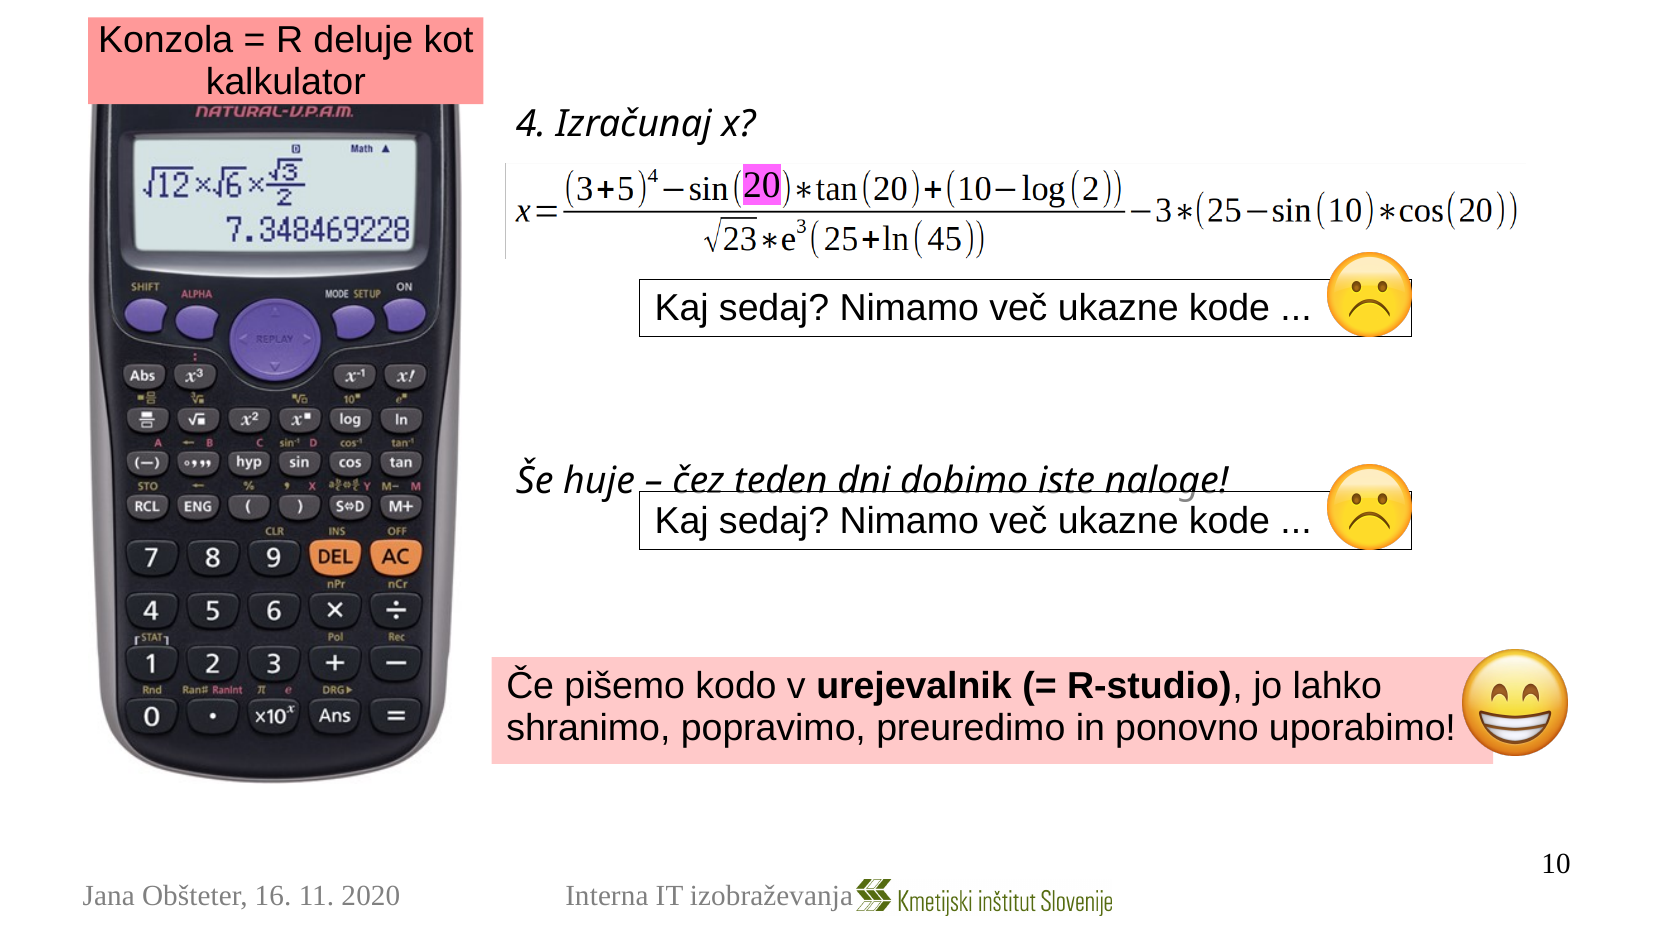

4. Izračunaj x?
Še huje – čez teden dni dobimo iste naloge!
Konzola = R deluje kot
kalkulator
20
Kaj sedaj? Nimamo več ukazne kode ...
Kaj sedaj? Nimamo več ukazne kode ...
Če pišemo kodo v urejevalnik (= R-studio), jo lahko shranimo, popravimo, preuredimo in ponovno uporabimo!
10